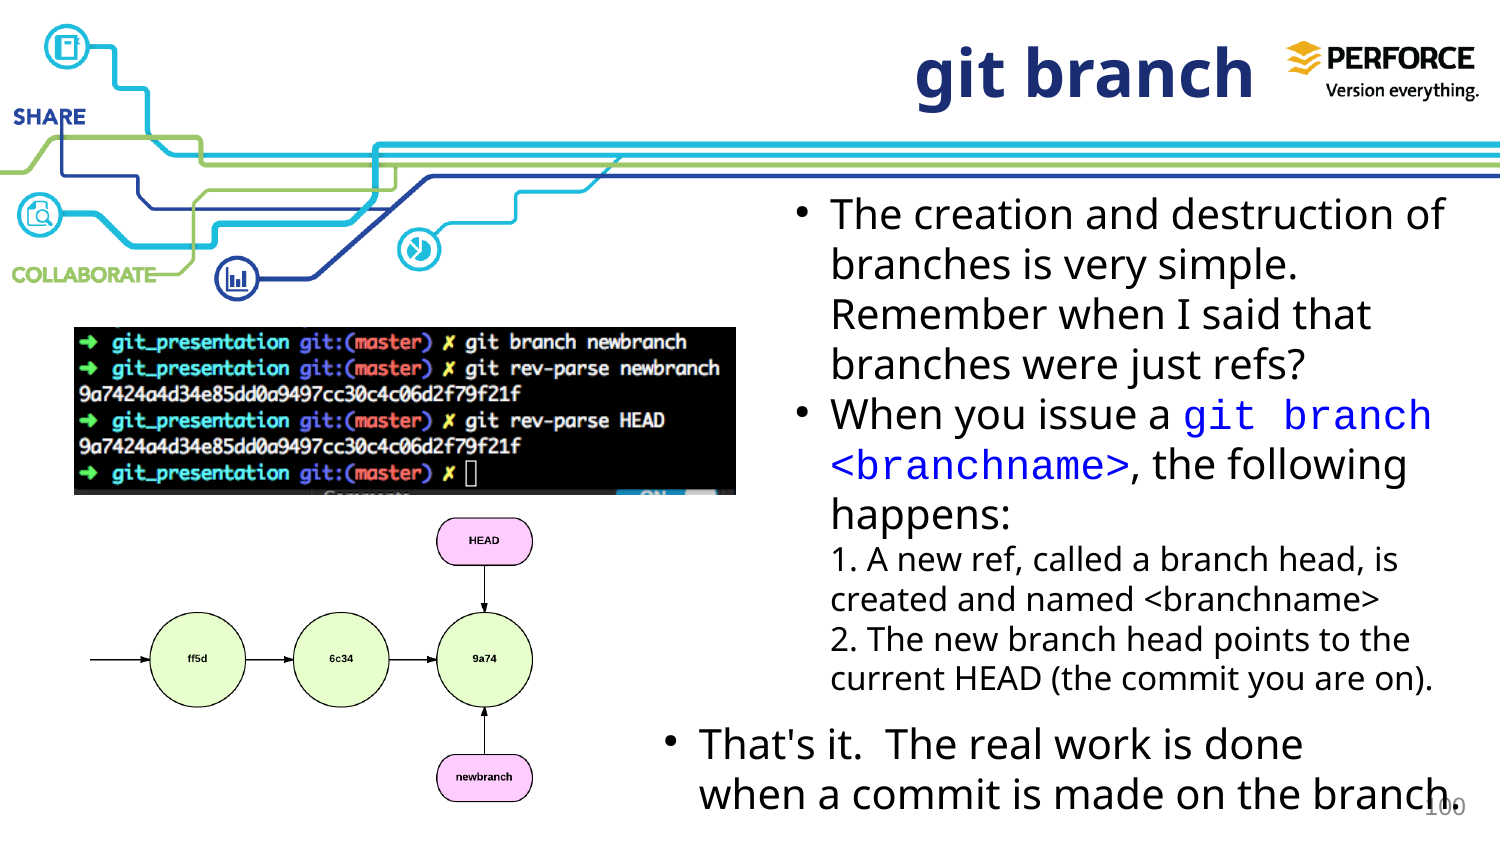

# git branch
The creation and destruction of branches is very simple. Remember when I said that branches were just refs?
When you issue a git branch <branchname>, the following happens:
1. A new ref, called a branch head, is created and named <branchname>
2. The new branch head points to the current HEAD (the commit you are on).
That's it. The real work is done
when a commit is made on the branch.